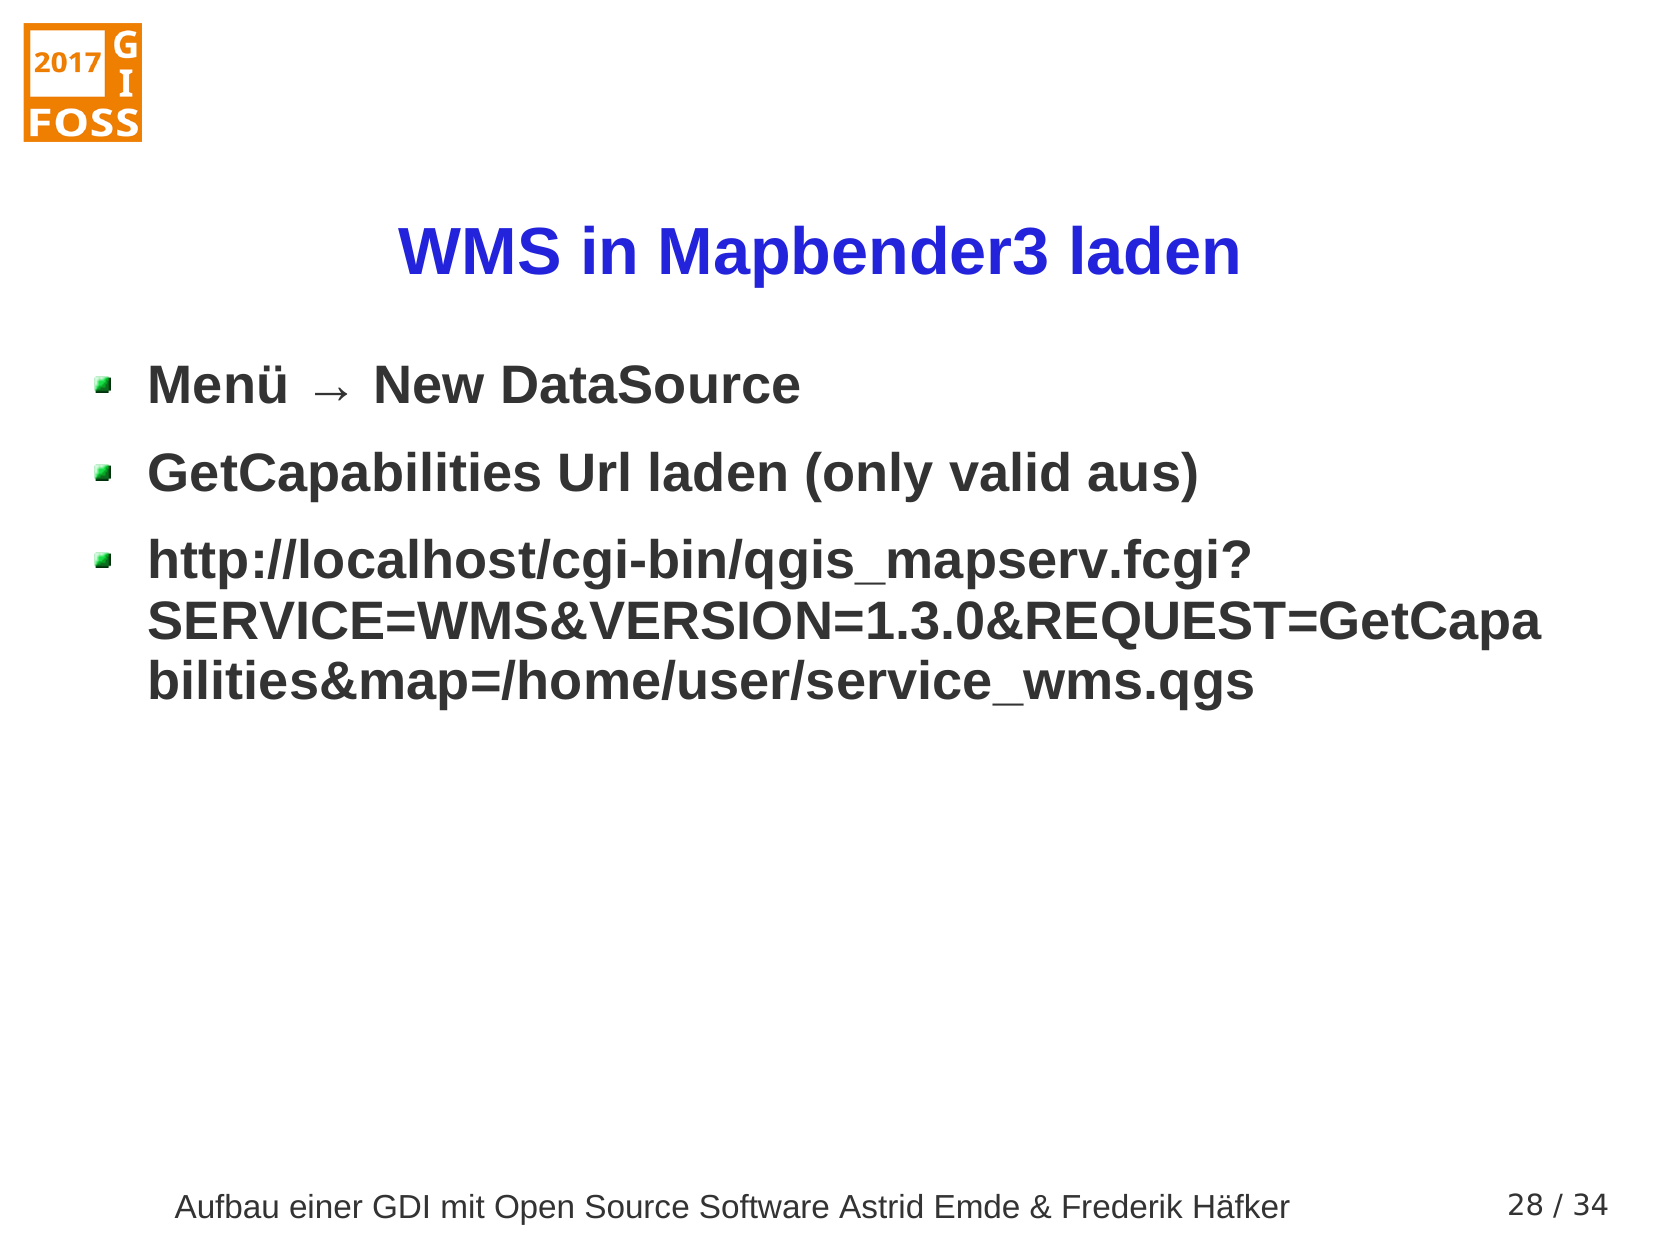

# WMS in Mapbender3 laden
Menü → New DataSource
GetCapabilities Url laden (only valid aus)
http://localhost/cgi-bin/qgis_mapserv.fcgi?SERVICE=WMS&VERSION=1.3.0&REQUEST=GetCapabilities&map=/home/user/service_wms.qgs